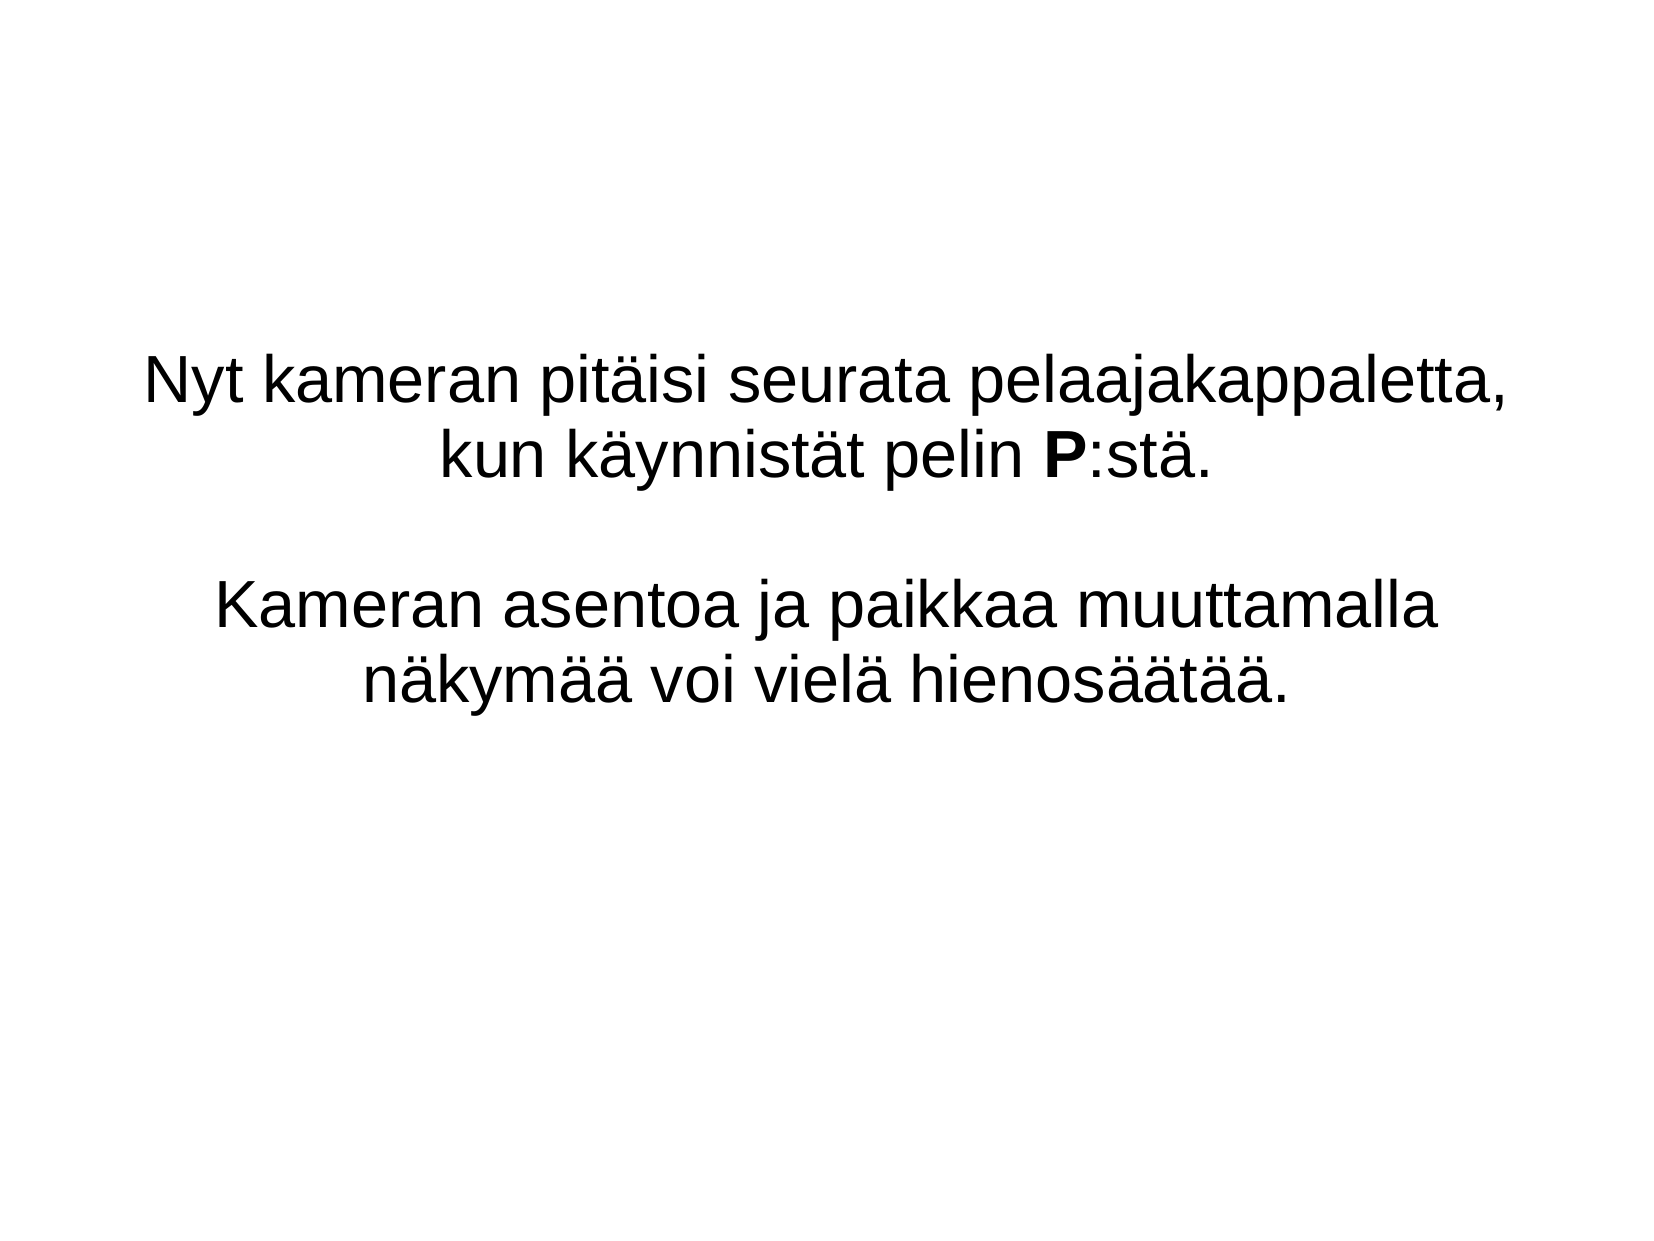

# Nyt kameran pitäisi seurata pelaajakappaletta, kun käynnistät pelin P:stä.
Kameran asentoa ja paikkaa muuttamalla näkymää voi vielä hienosäätää.